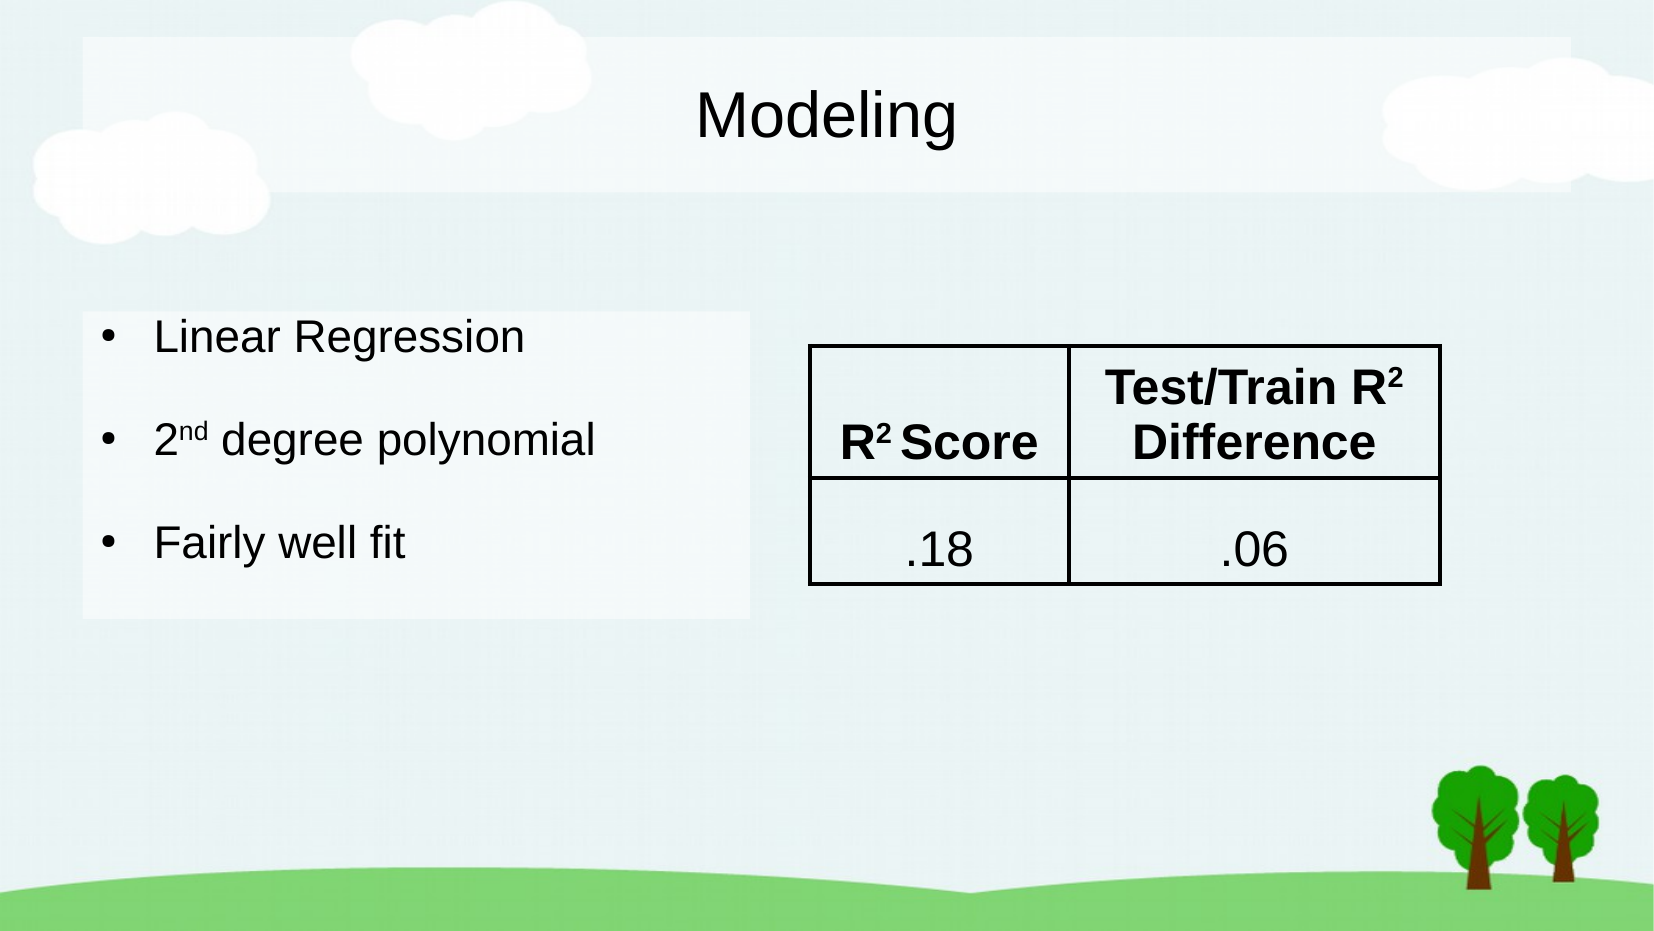

# Modeling
Linear Regression
2nd degree polynomial
Fairly well fit
| R2 Score | Test/Train R2 Difference |
| --- | --- |
| .18 | .06 |